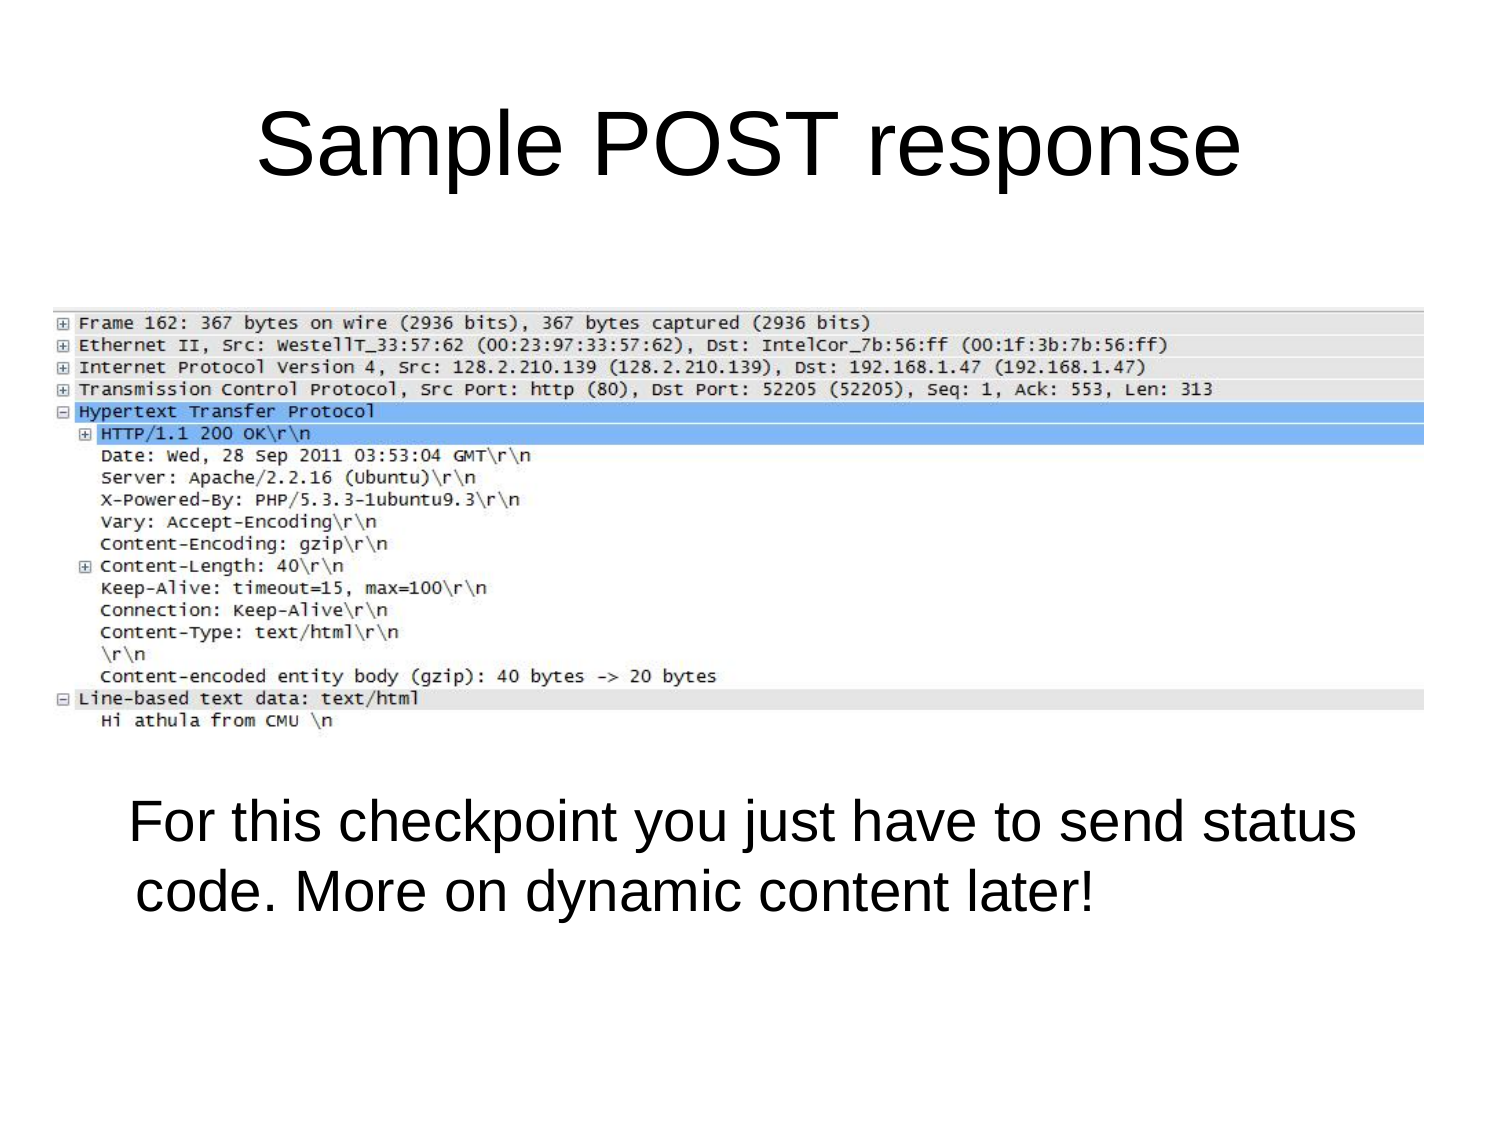

# Sample POST response
 For this checkpoint you just have to send status code. More on dynamic content later!